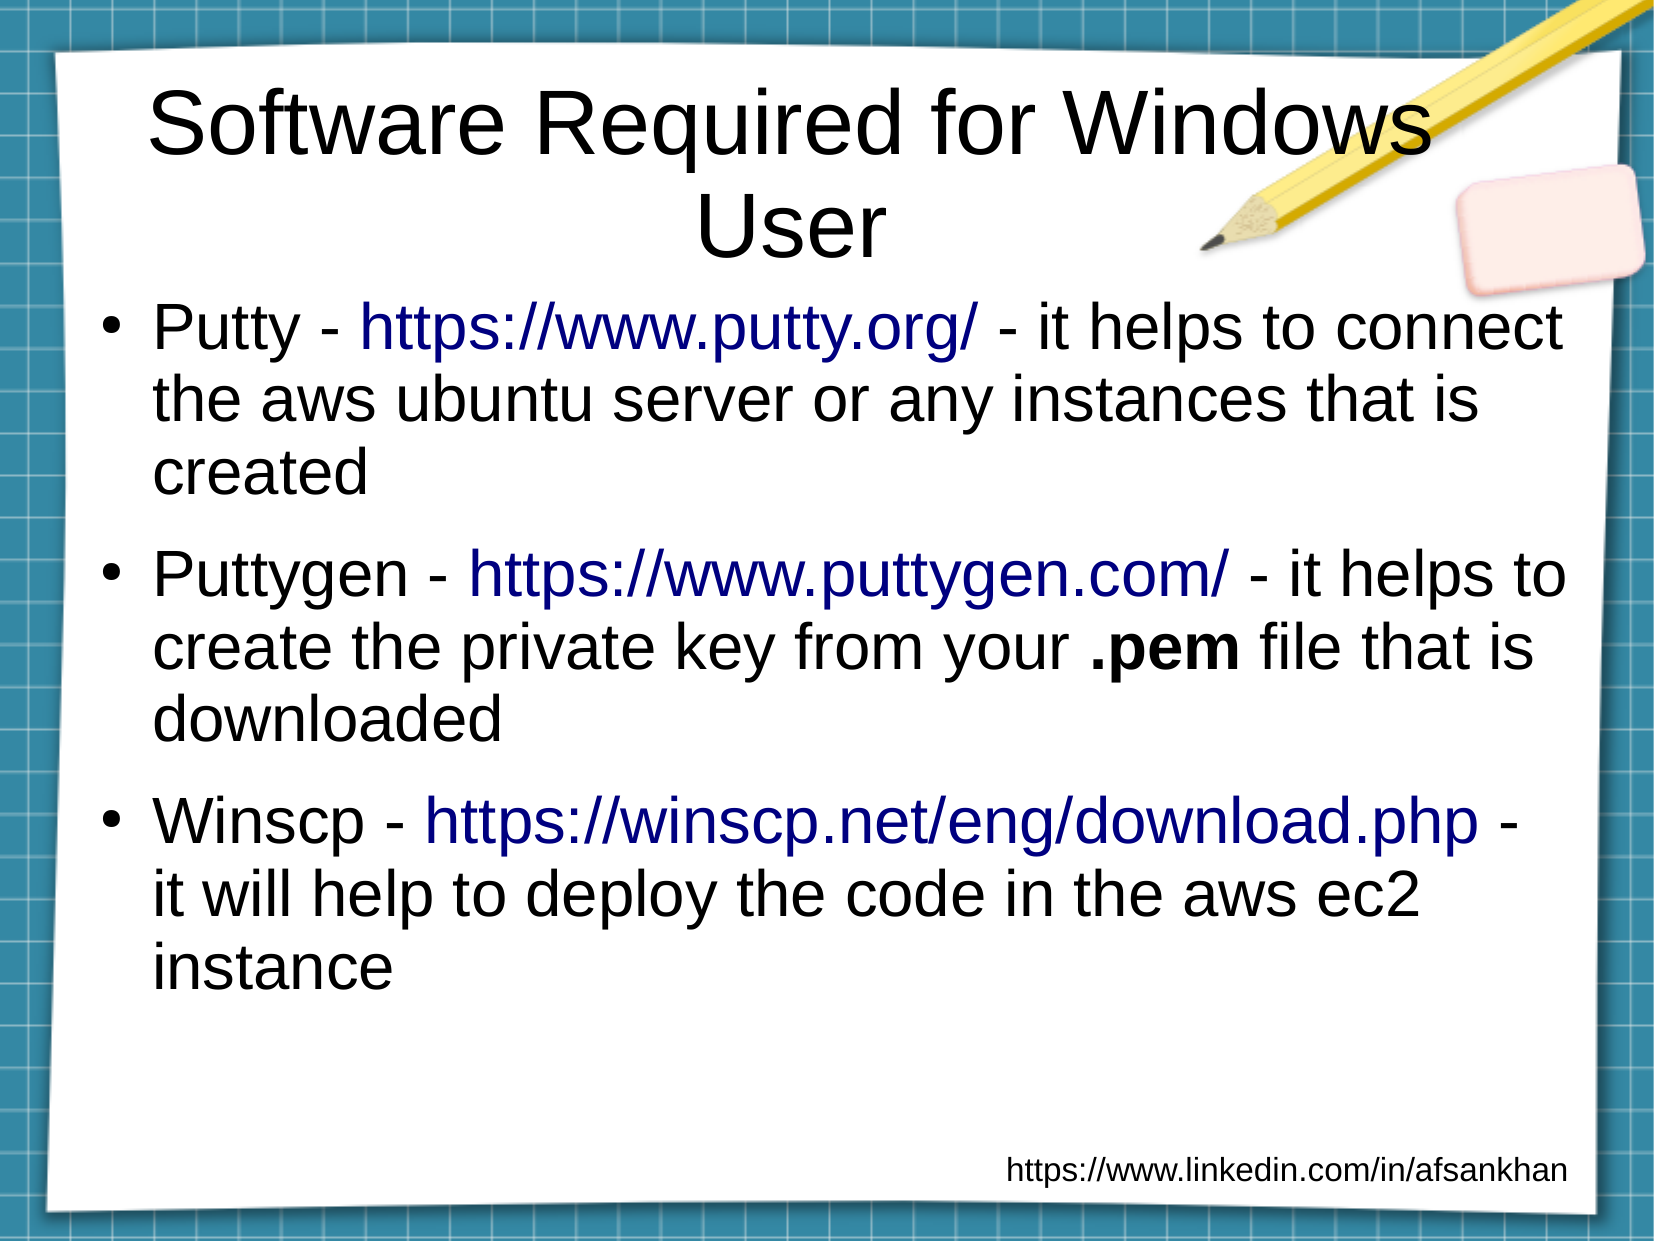

# Software Required for Windows User
Putty - https://www.putty.org/ - it helps to connect the aws ubuntu server or any instances that is created
Puttygen - https://www.puttygen.com/ - it helps to create the private key from your .pem file that is downloaded
Winscp - https://winscp.net/eng/download.php - it will help to deploy the code in the aws ec2 instance
https://www.linkedin.com/in/afsankhan